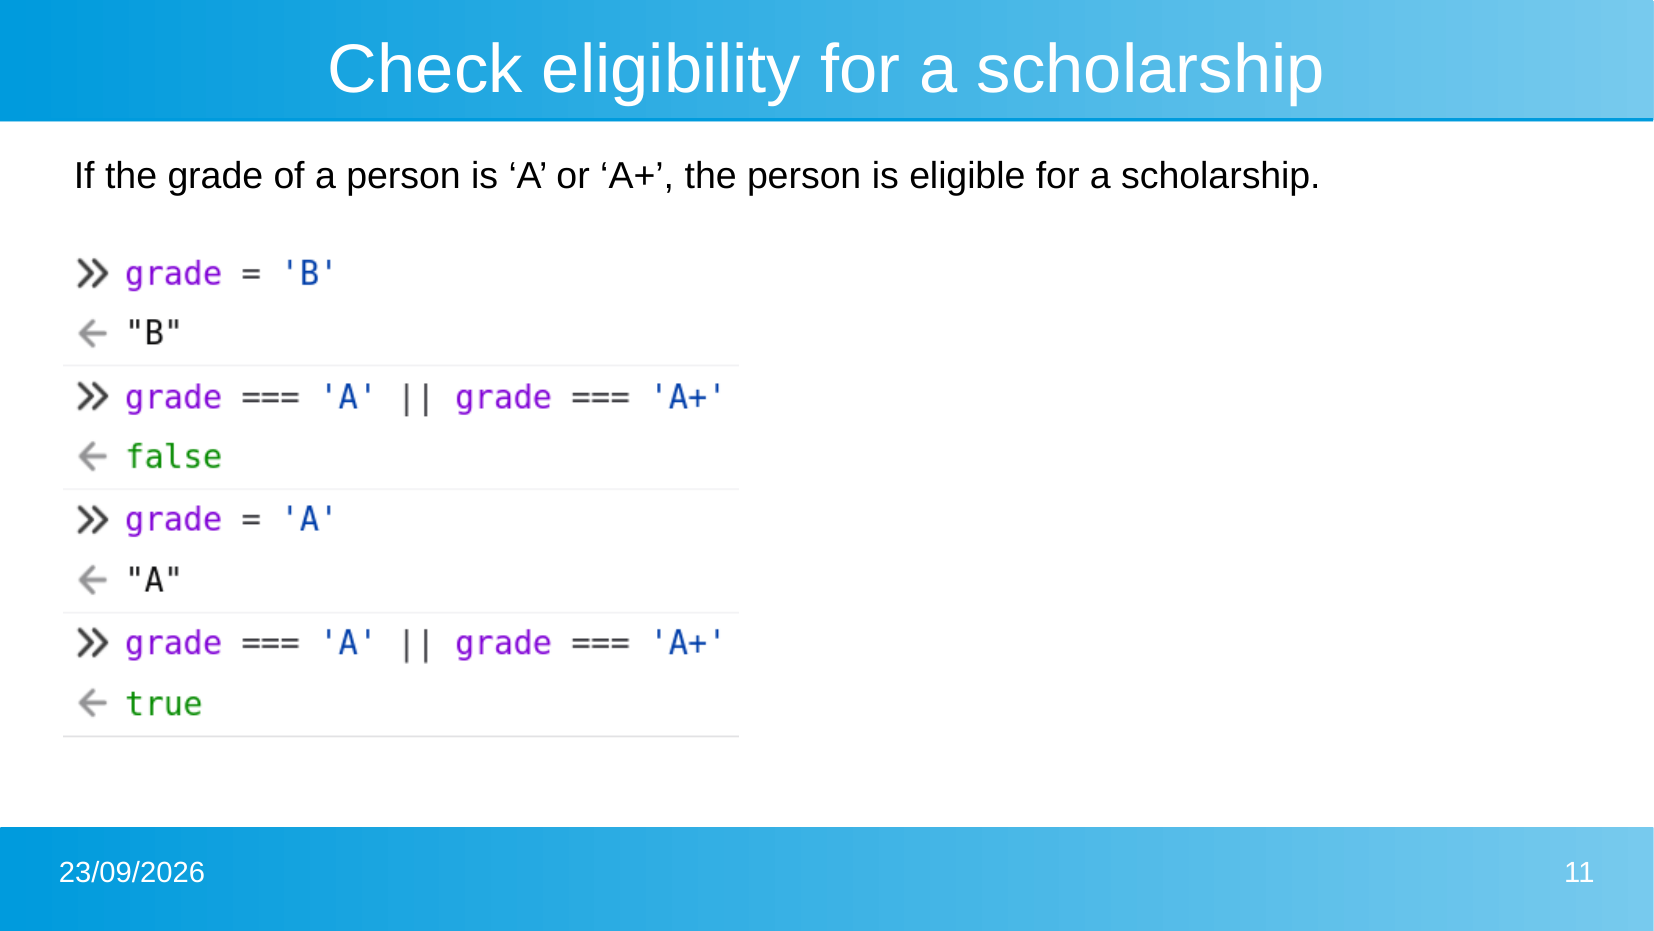

# Check eligibility for a scholarship
If the grade of a person is ‘A’ or ‘A+’, the person is eligible for a scholarship.
11